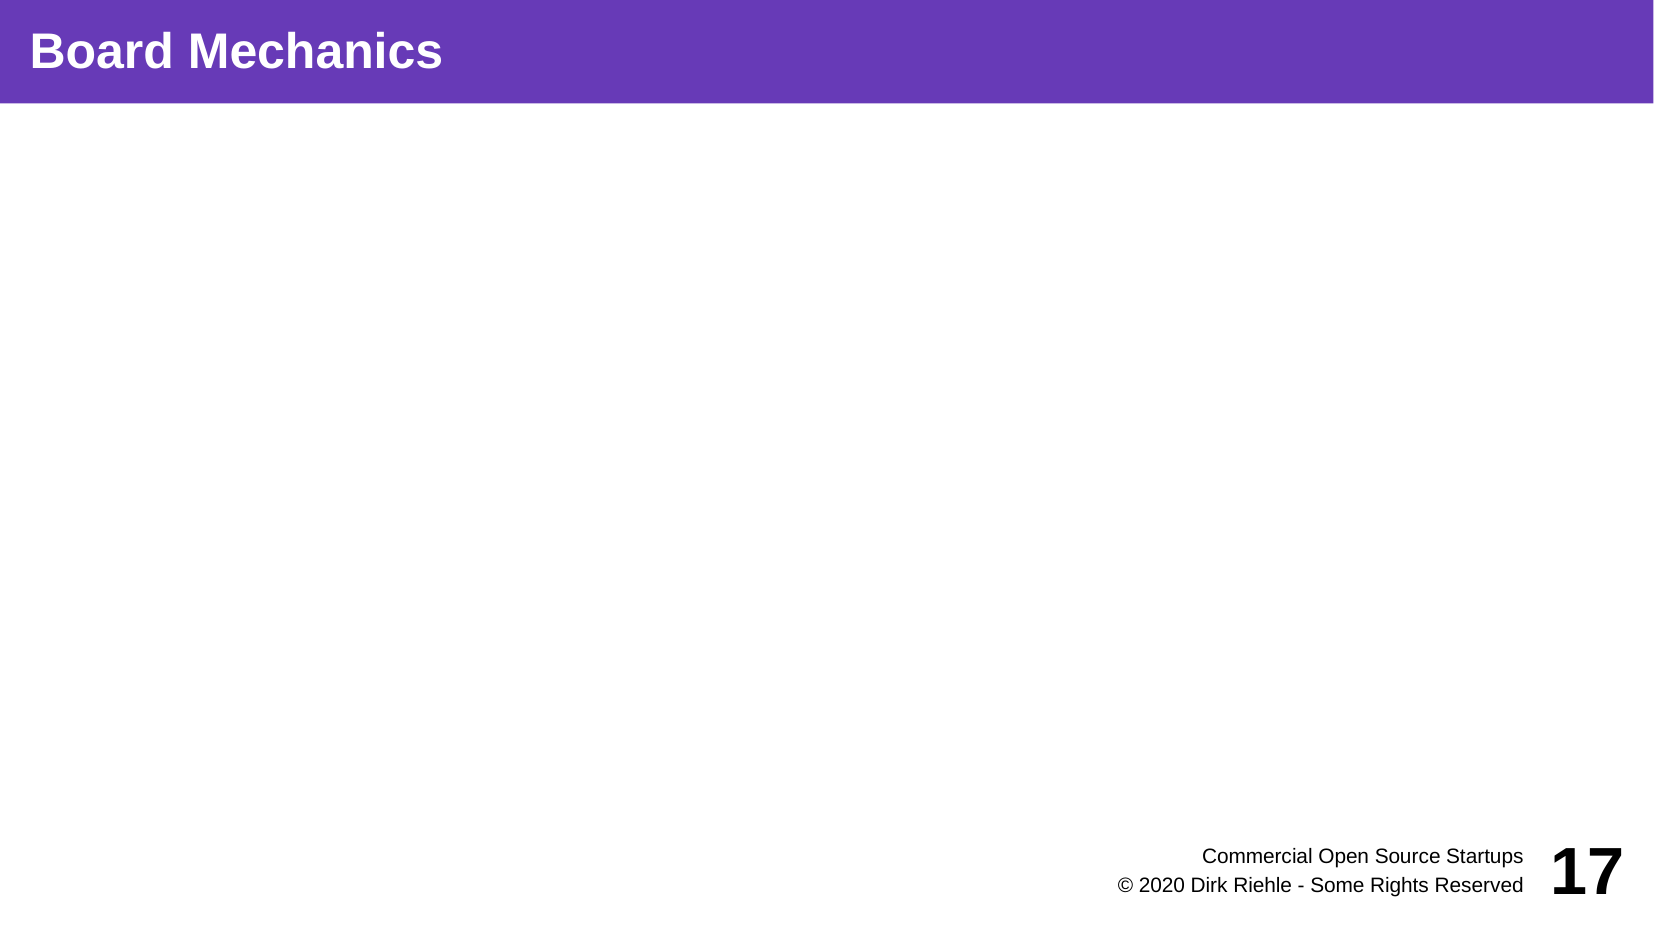

# Board Mechanics
Commercial Open Source Startups
17
© 2020 Dirk Riehle - Some Rights Reserved